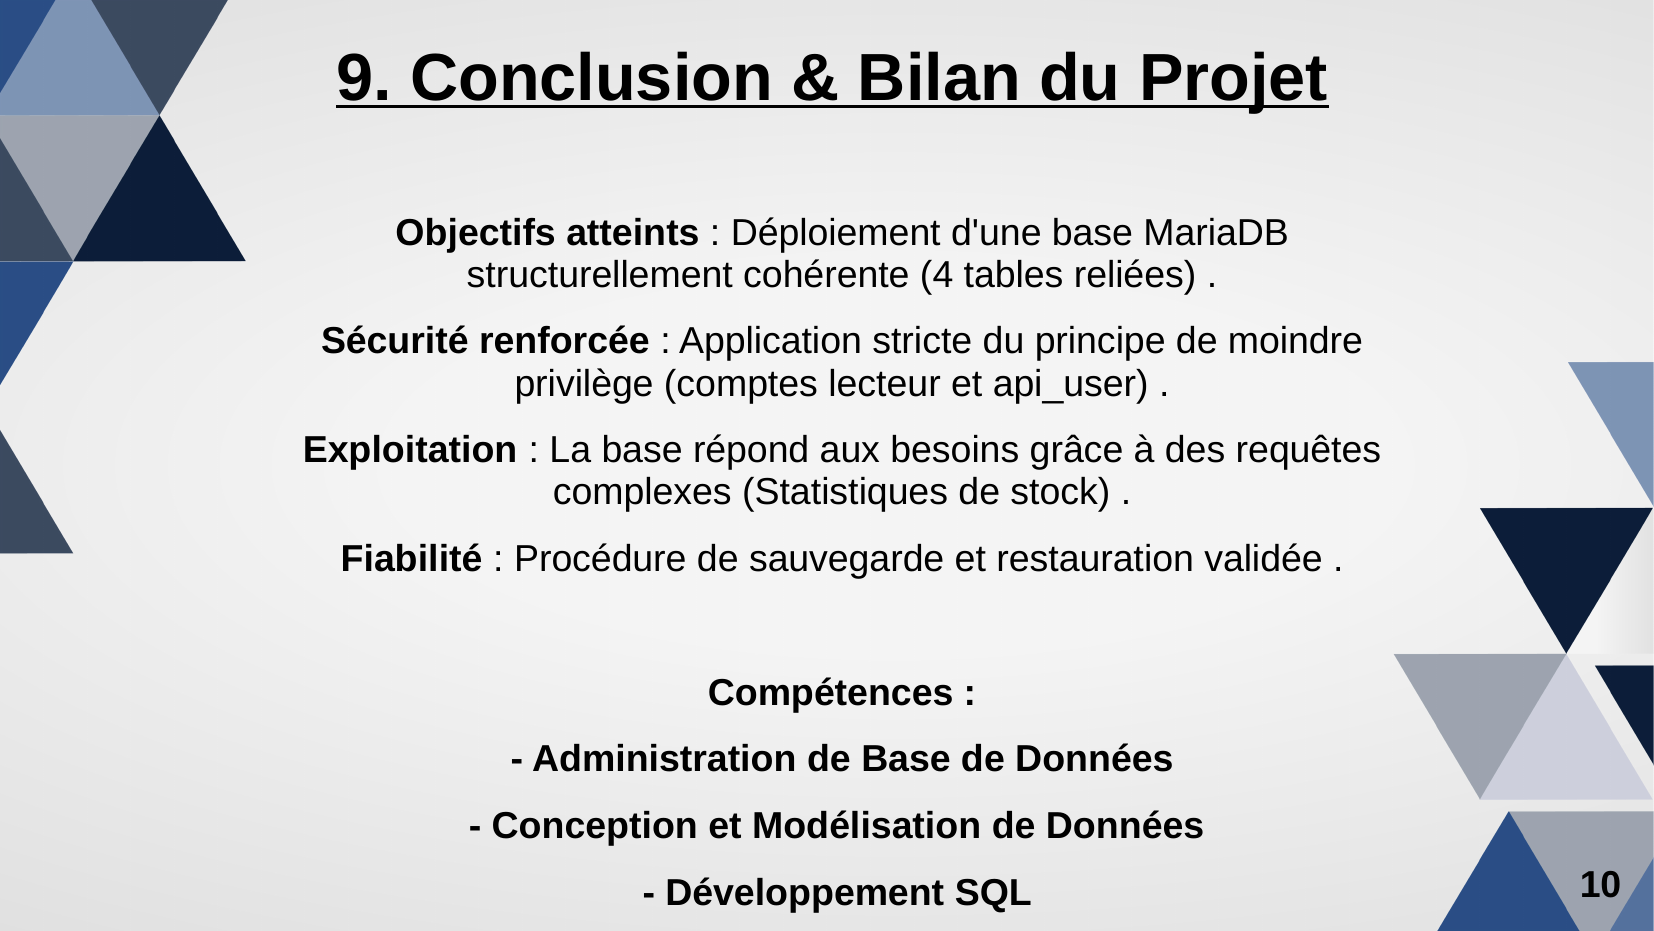

# 9. Conclusion & Bilan du Projet
Objectifs atteints : Déploiement d'une base MariaDB structurellement cohérente (4 tables reliées) .
Sécurité renforcée : Application stricte du principe de moindre privilège (comptes lecteur et api_user) .
Exploitation : La base répond aux besoins grâce à des requêtes complexes (Statistiques de stock) .
Fiabilité : Procédure de sauvegarde et restauration validée .
Compétences :
- Administration de Base de Données
- Conception et Modélisation de Données
- Développement SQL
10